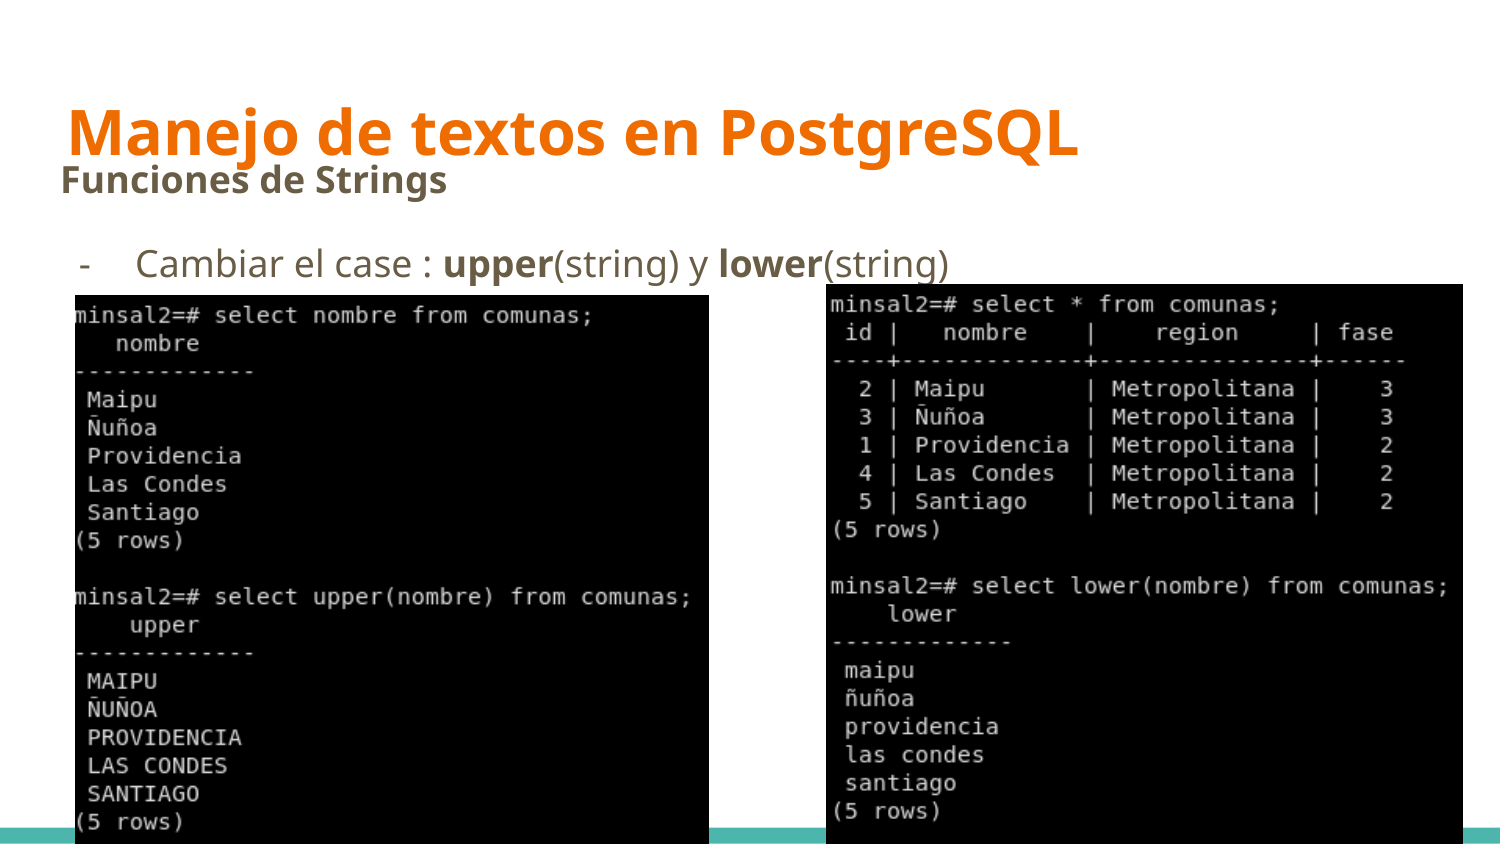

# Manejo de textos en PostgreSQL
Funciones de Strings
Cambiar el case : upper(string) y lower(string)